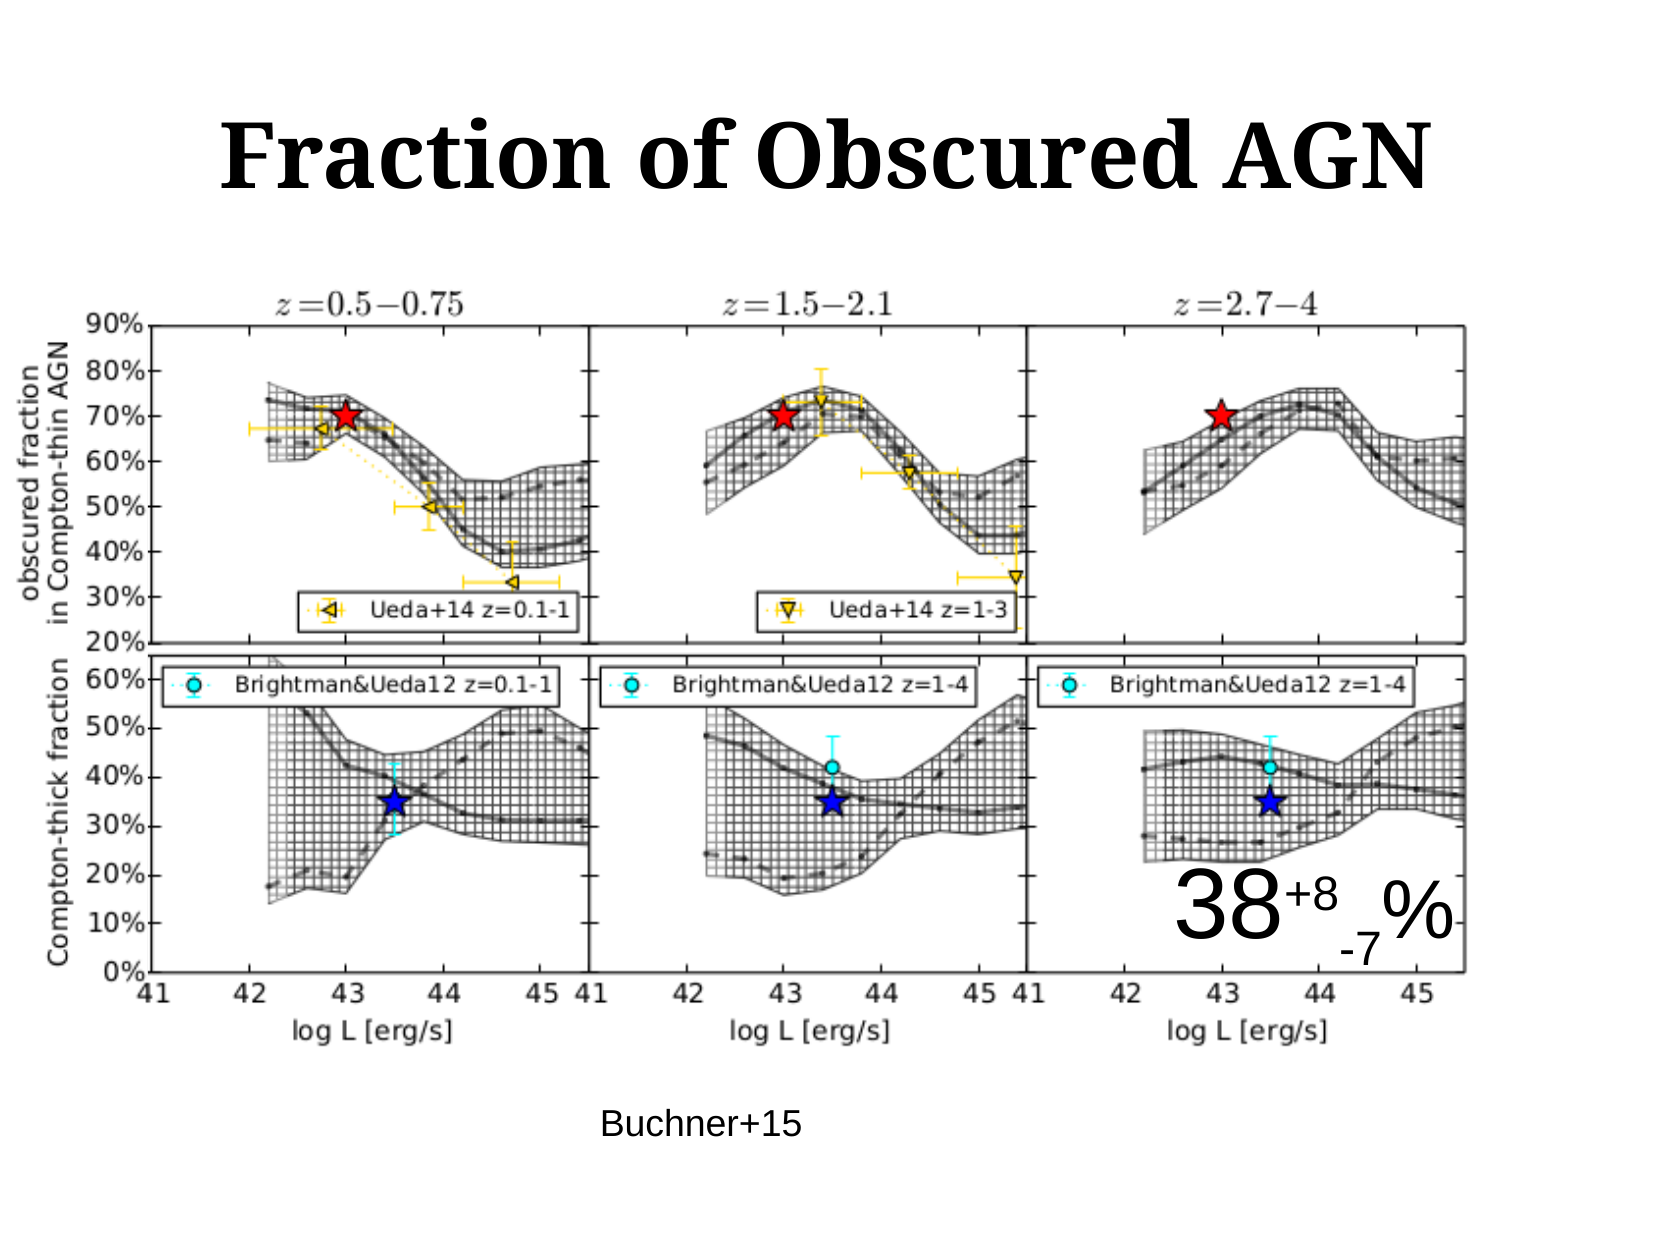

# Fraction of Obscured AGN
38+8-7%
Buchner+15